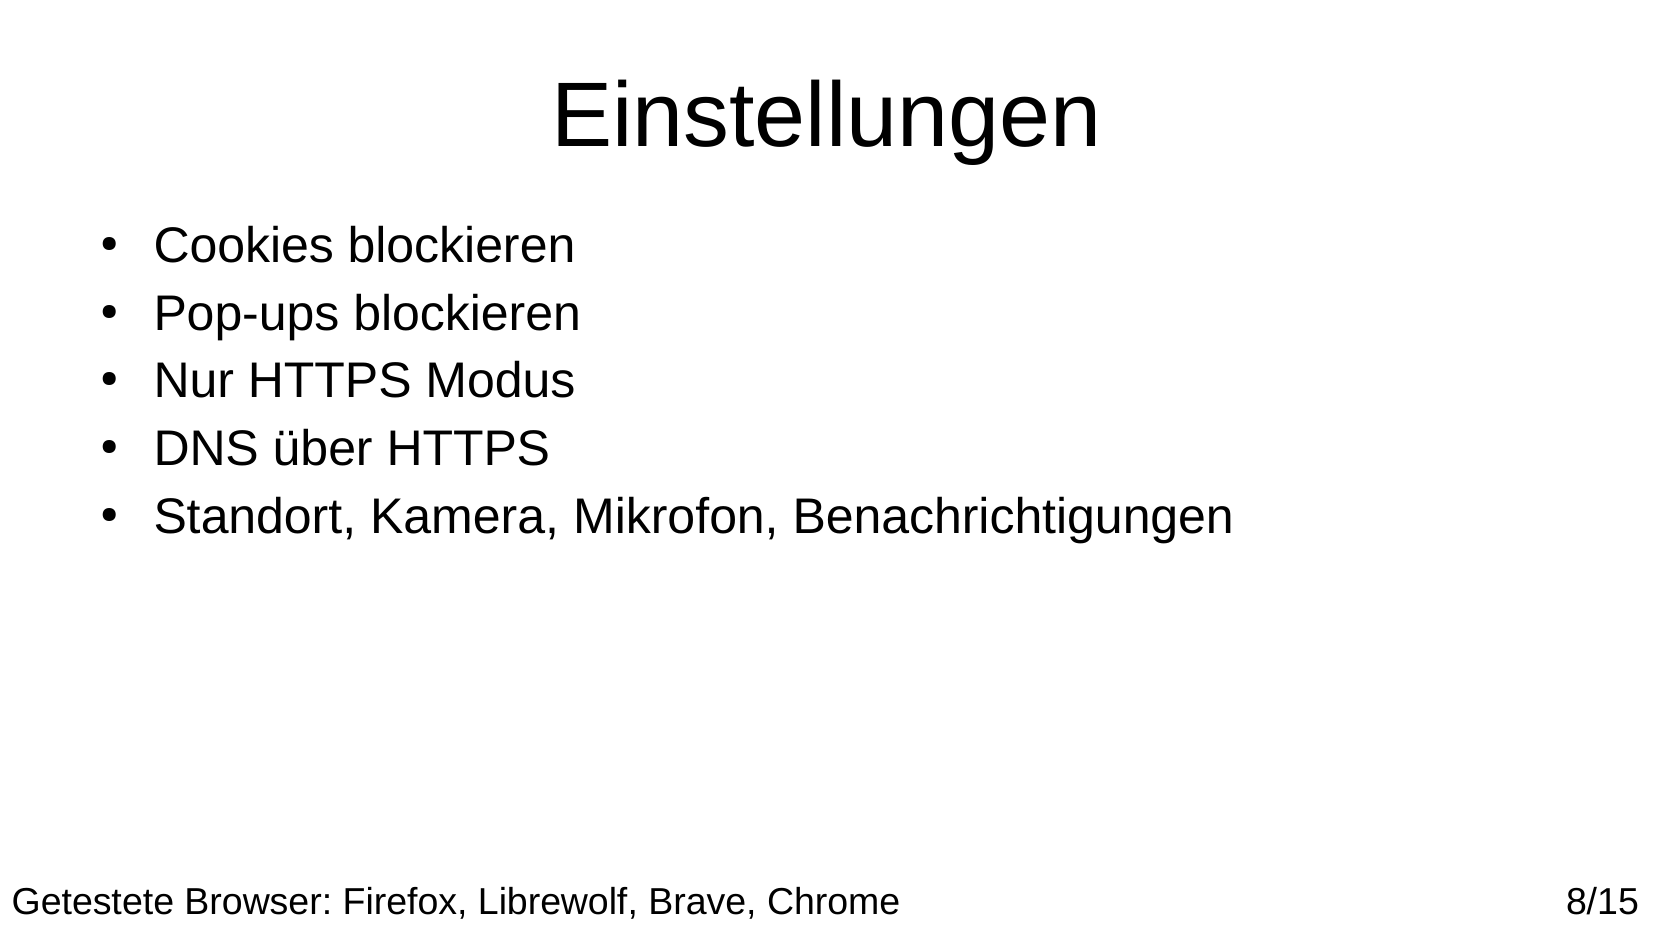

# Einstellungen
Cookies blockieren
Pop-ups blockieren
Nur HTTPS Modus
DNS über HTTPS
Standort, Kamera, Mikrofon, Benachrichtigungen
Getestete Browser: Firefox, Librewolf, Brave, Chrome
8/15